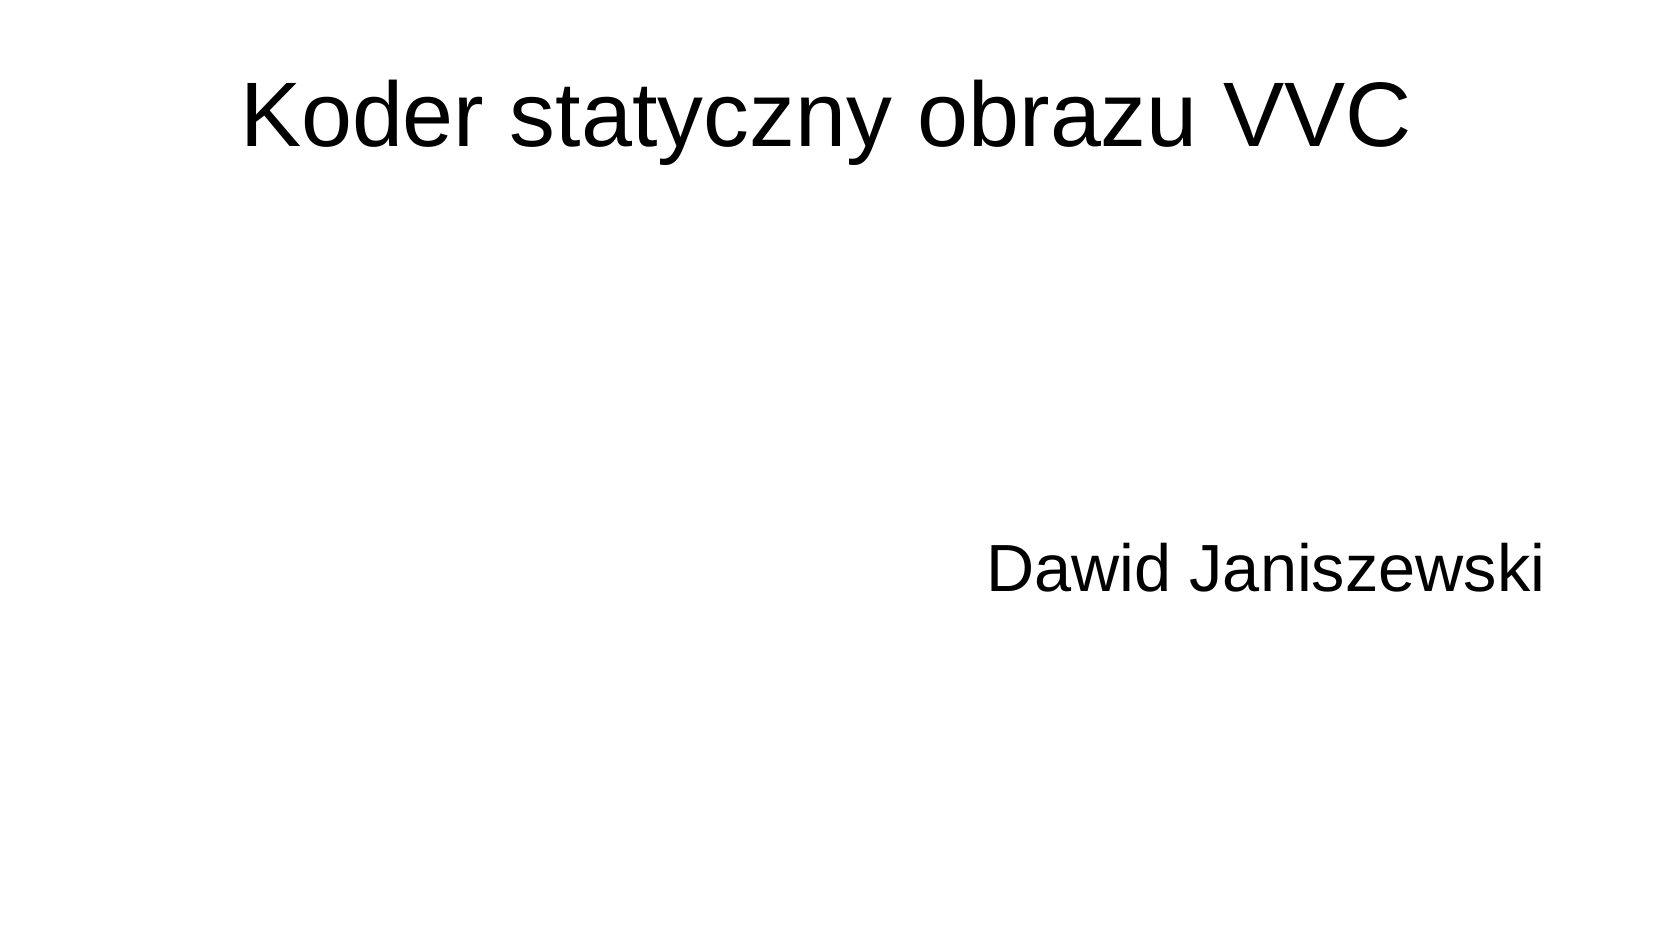

# Koder statyczny obrazu VVC
 Dawid Janiszewski